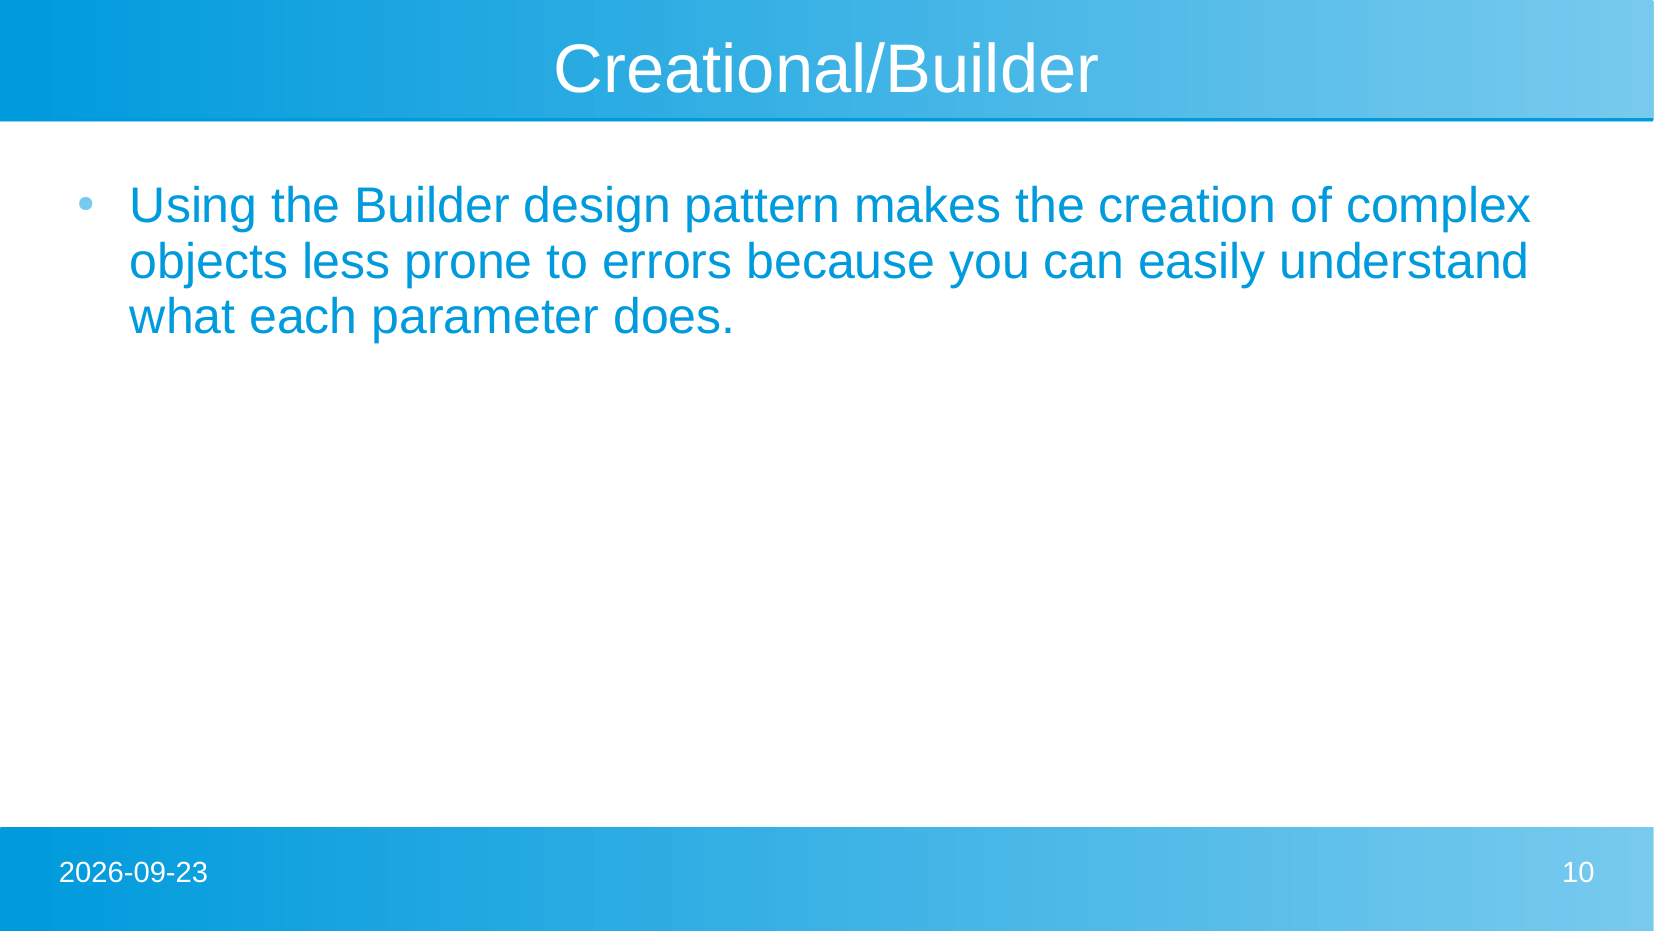

# Creational/Builder
Using the Builder design pattern makes the creation of complex objects less prone to errors because you can easily understand what each parameter does.
10